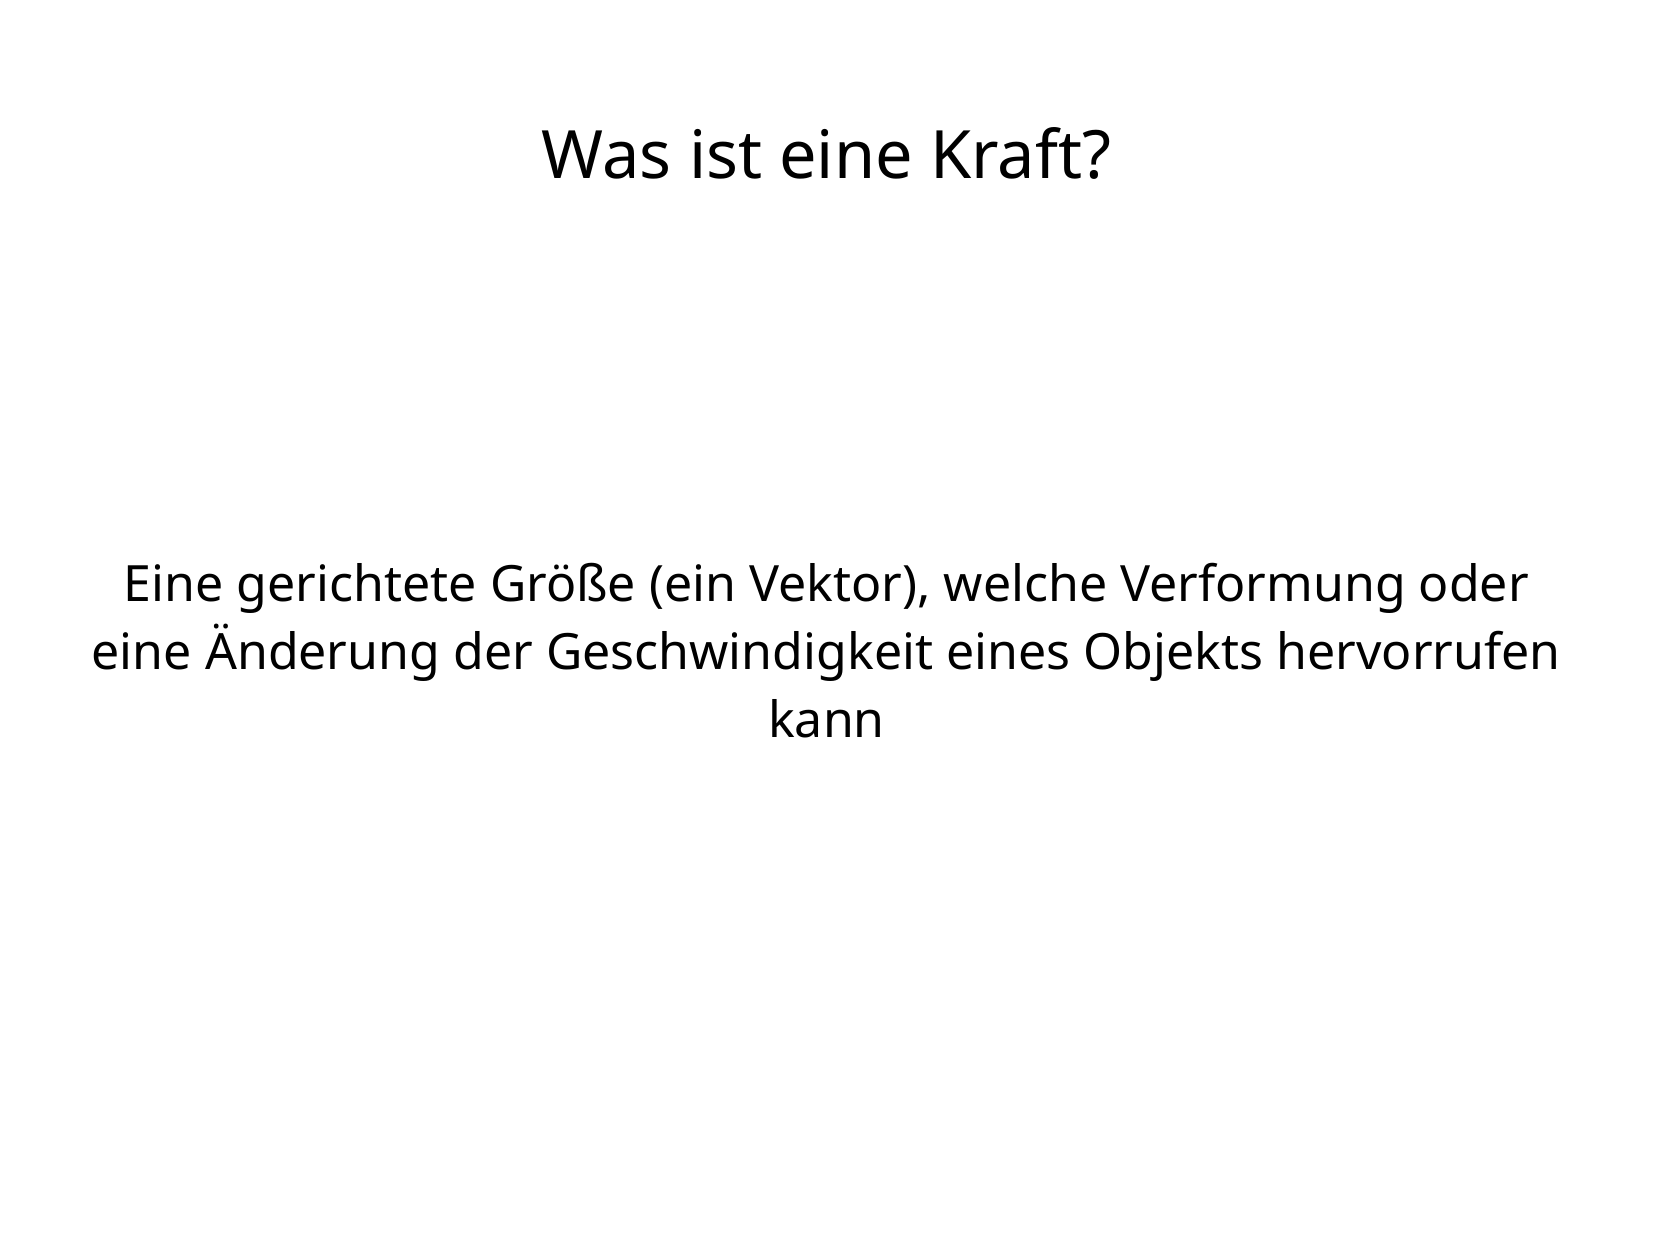

# Was ist eine Kraft?
Eine gerichtete Größe (ein Vektor), welche Verformung oder eine Änderung der Geschwindigkeit eines Objekts hervorrufen kann